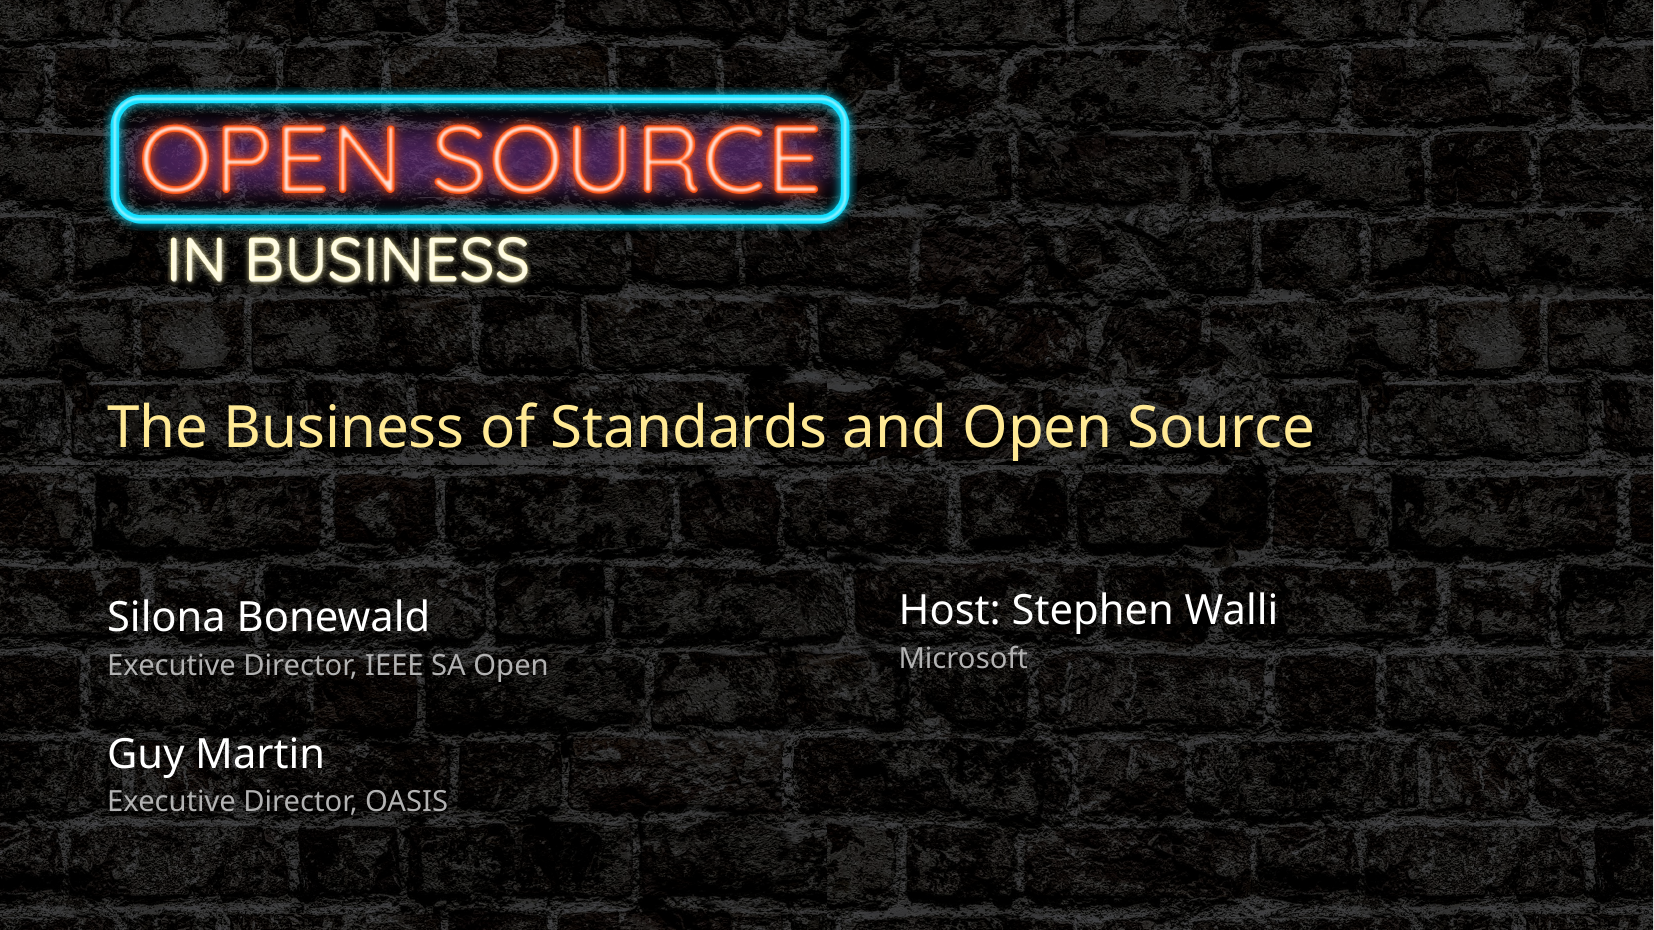

# The Business of Standards and Open Source
Host: Stephen Walli
Microsoft
Silona Bonewald
Executive Director, IEEE SA Open
Guy Martin
Executive Director, OASIS